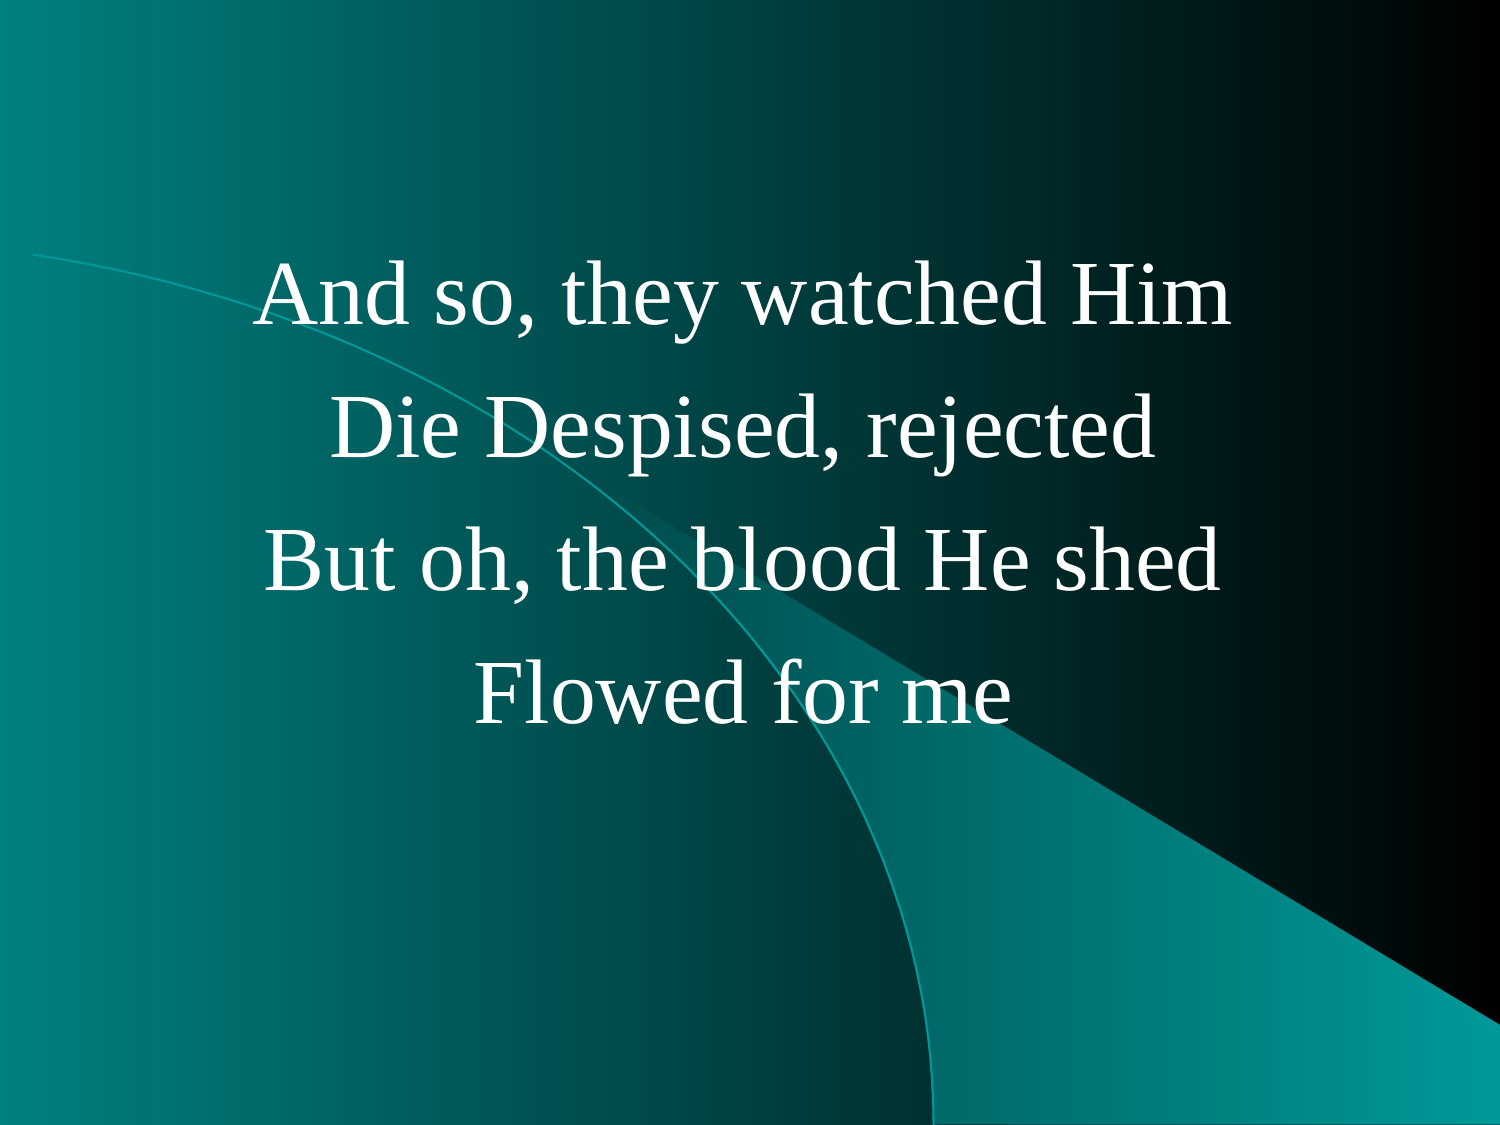

# And so, they watched Him
Die Despised, rejected
But oh, the blood He shed
Flowed for me